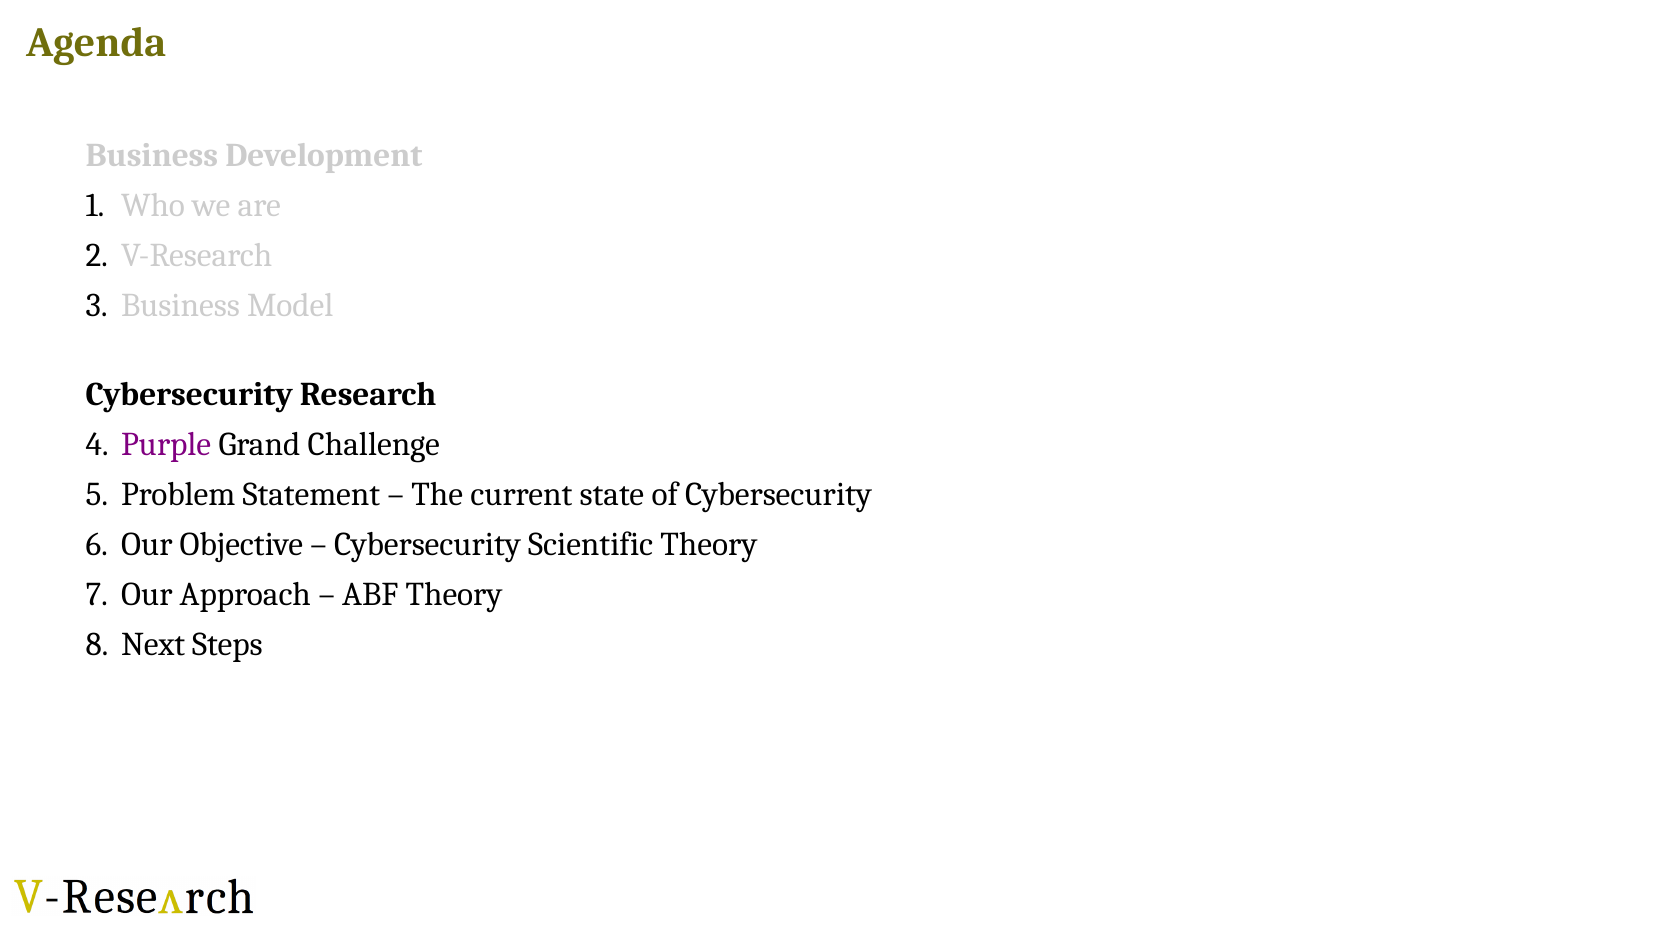

Agenda
Business Development
Who we are
V-Research
Business Model
Cybersecurity Research
Purple Grand Challenge
Problem Statement – The current state of Cybersecurity
Our Objective – Cybersecurity Scientific Theory
Our Approach – ABF Theory
Next Steps